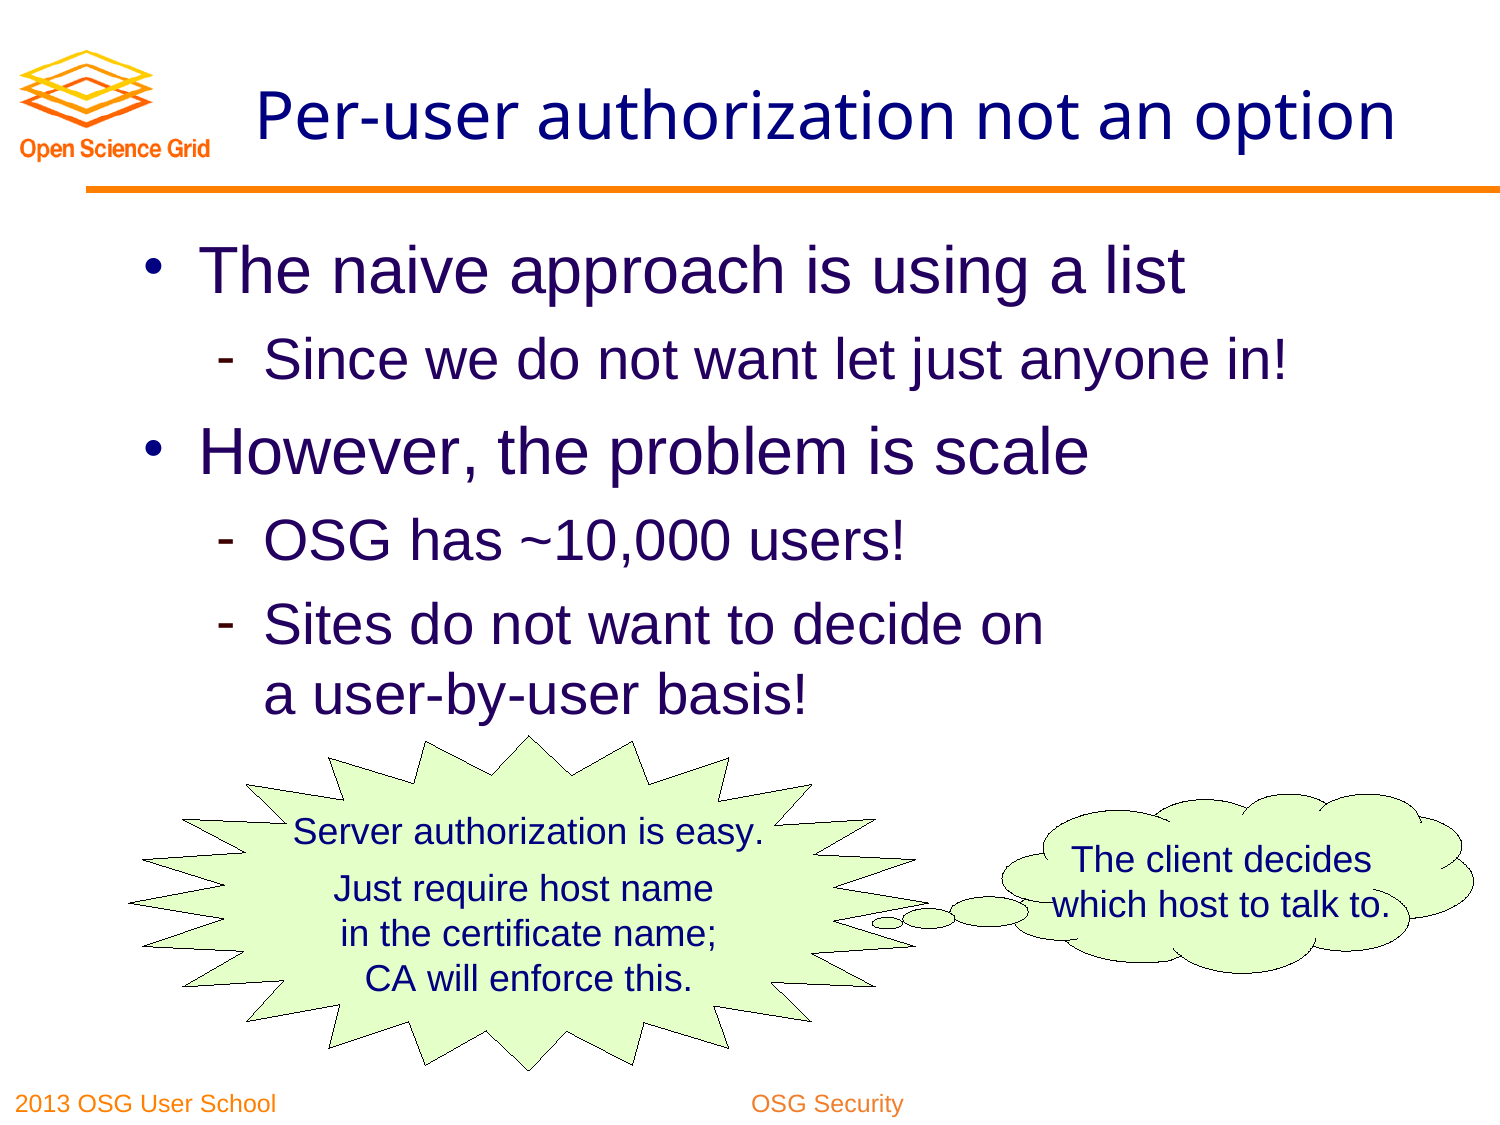

Per-user authorization not an option
# The naive approach is using a list
Since we do not want let just anyone in!
However, the problem is scale
OSG has ~10,000 users!
Sites do not want to decide on
a user-by-user basis!
Server authorization is easy.
Just require host name
in the certificate name;
CA will enforce this.
The client decides
which host to talk to.